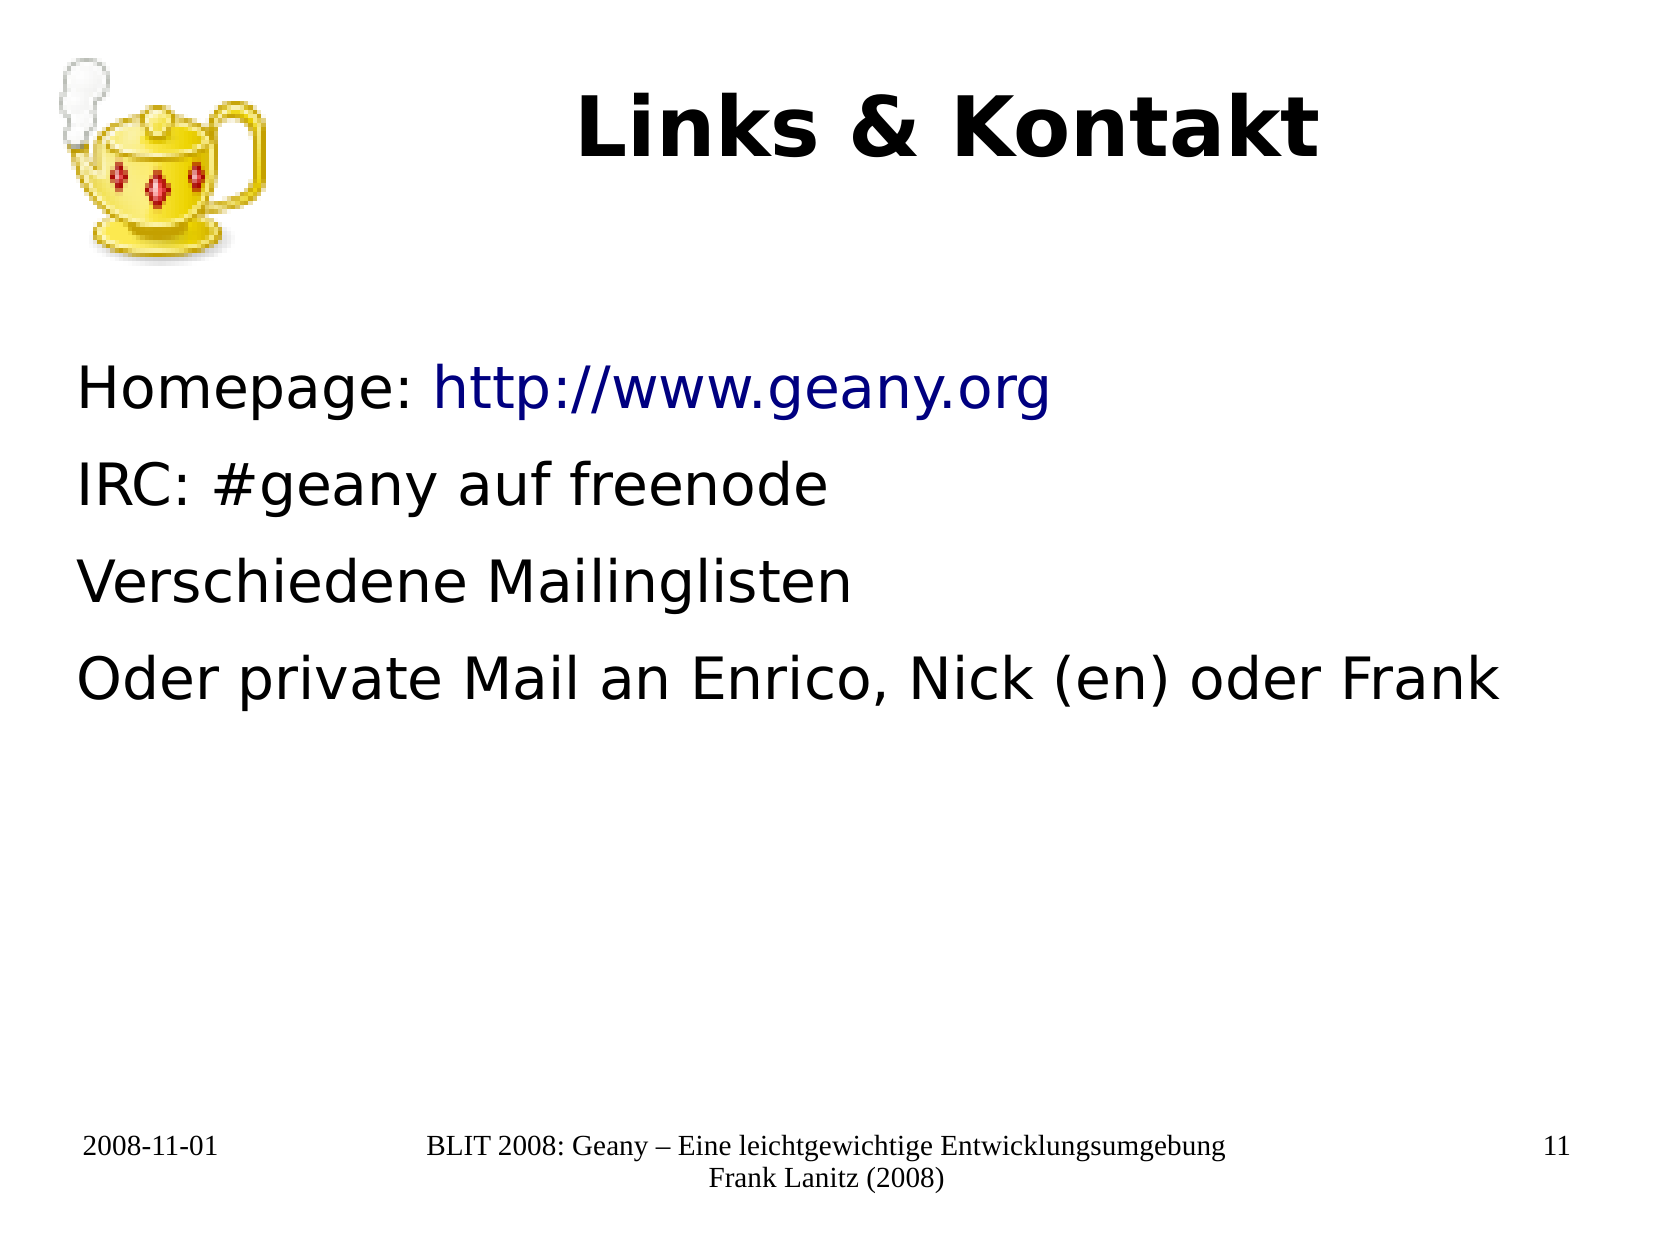

# Links & Kontakt
Homepage: http://www.geany.org
IRC: #geany auf freenode
Verschiedene Mailinglisten
Oder private Mail an Enrico, Nick (en) oder Frank
2008-11-01
BLIT 2008: Geany - Eine leichtgewichtige Entwicklungsumgebung
11